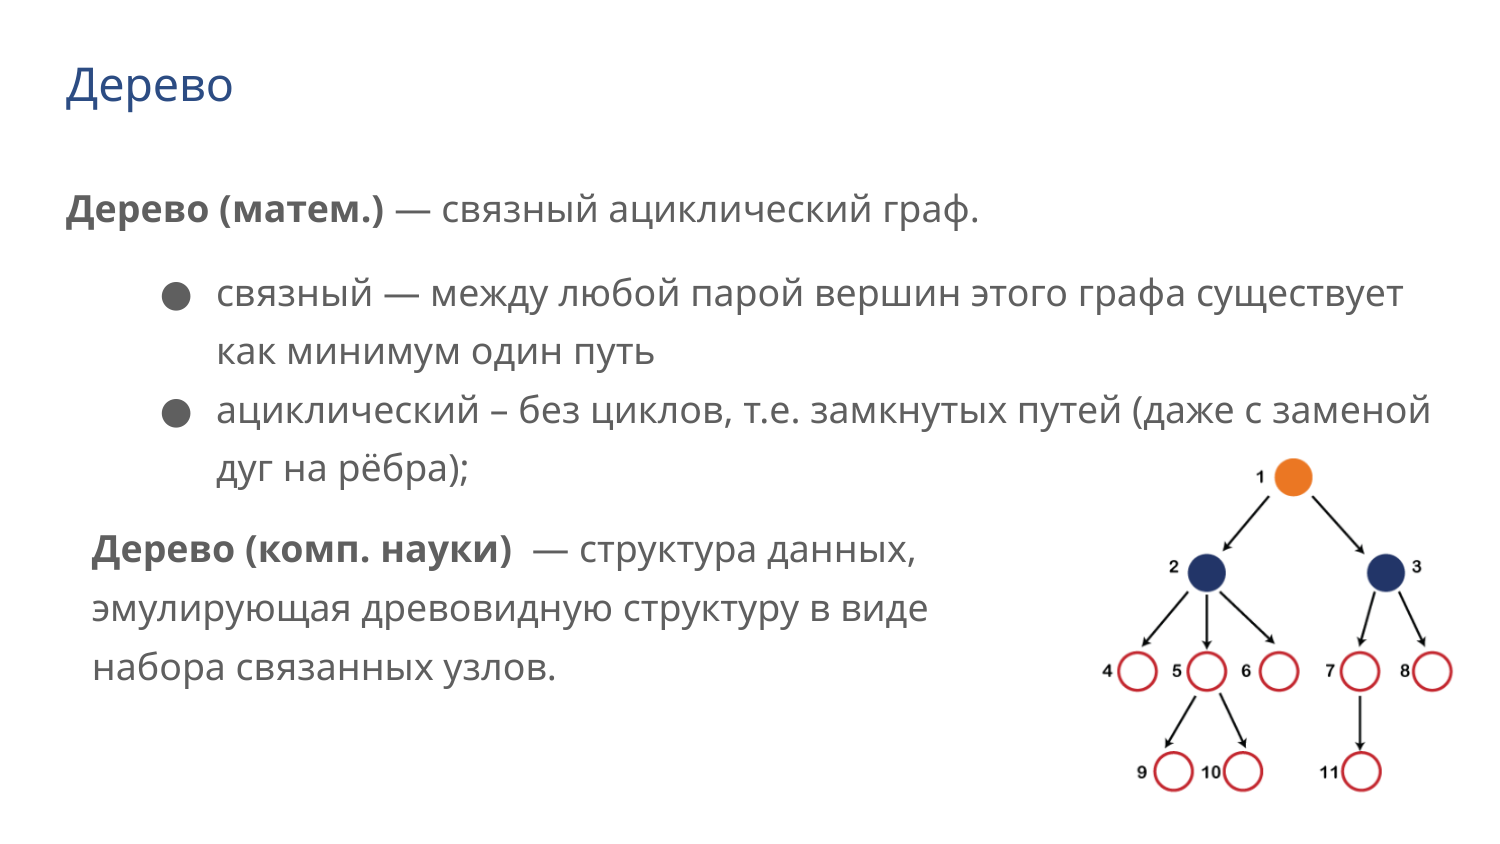

# Дерево
Дерево (матем.) — связный ациклический граф.
связный — между любой парой вершин этого графа существует как минимум один путь
ациклический – без циклов, т.е. замкнутых путей (даже с заменой дуг на рёбра);
Дерево (комп. науки) — структура данных, эмулирующая древовидную структуру в виде набора связанных узлов.